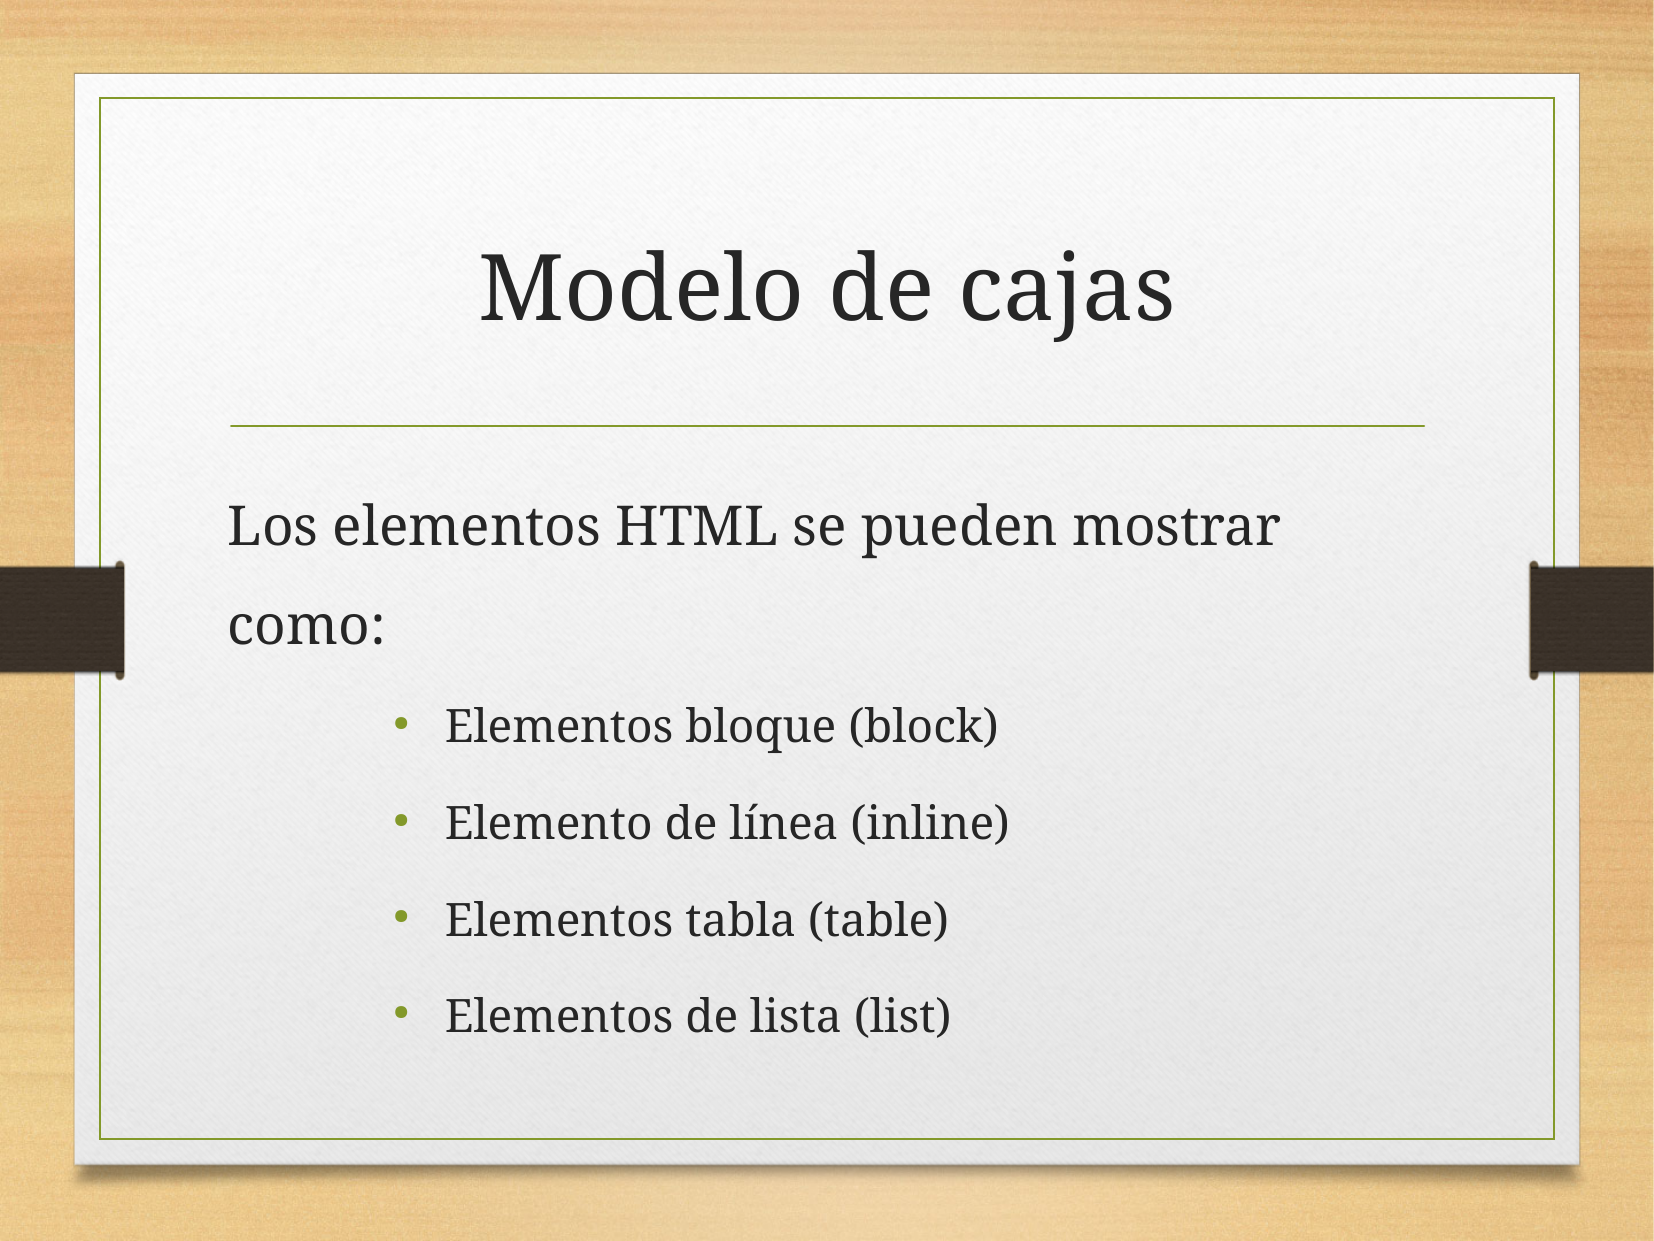

# Modelo de cajas
Los elementos HTML se pueden mostrar como:
Elementos bloque (block)
Elemento de línea (inline)
Elementos tabla (table)
Elementos de lista (list)